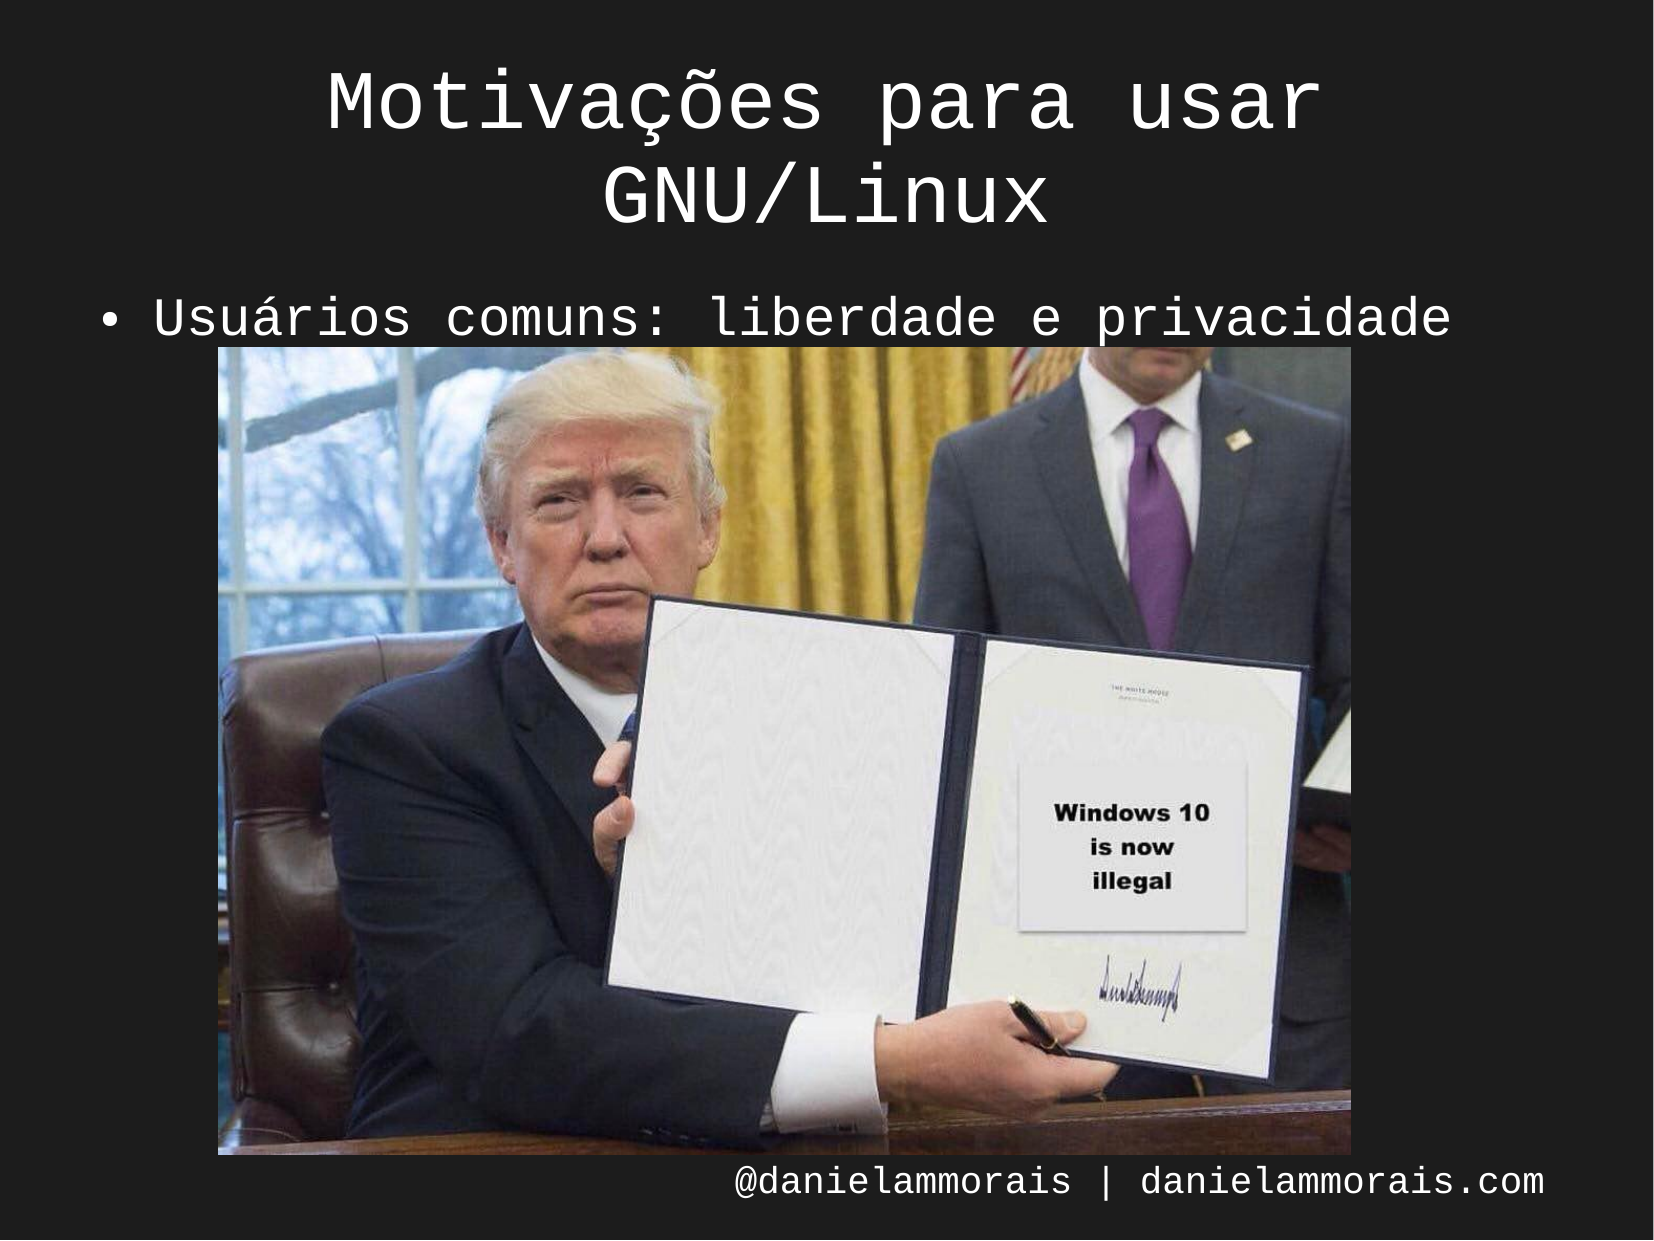

# Motivações para usar GNU/Linux
Usuários comuns: liberdade e privacidade
@danielammorais | danielammorais.com